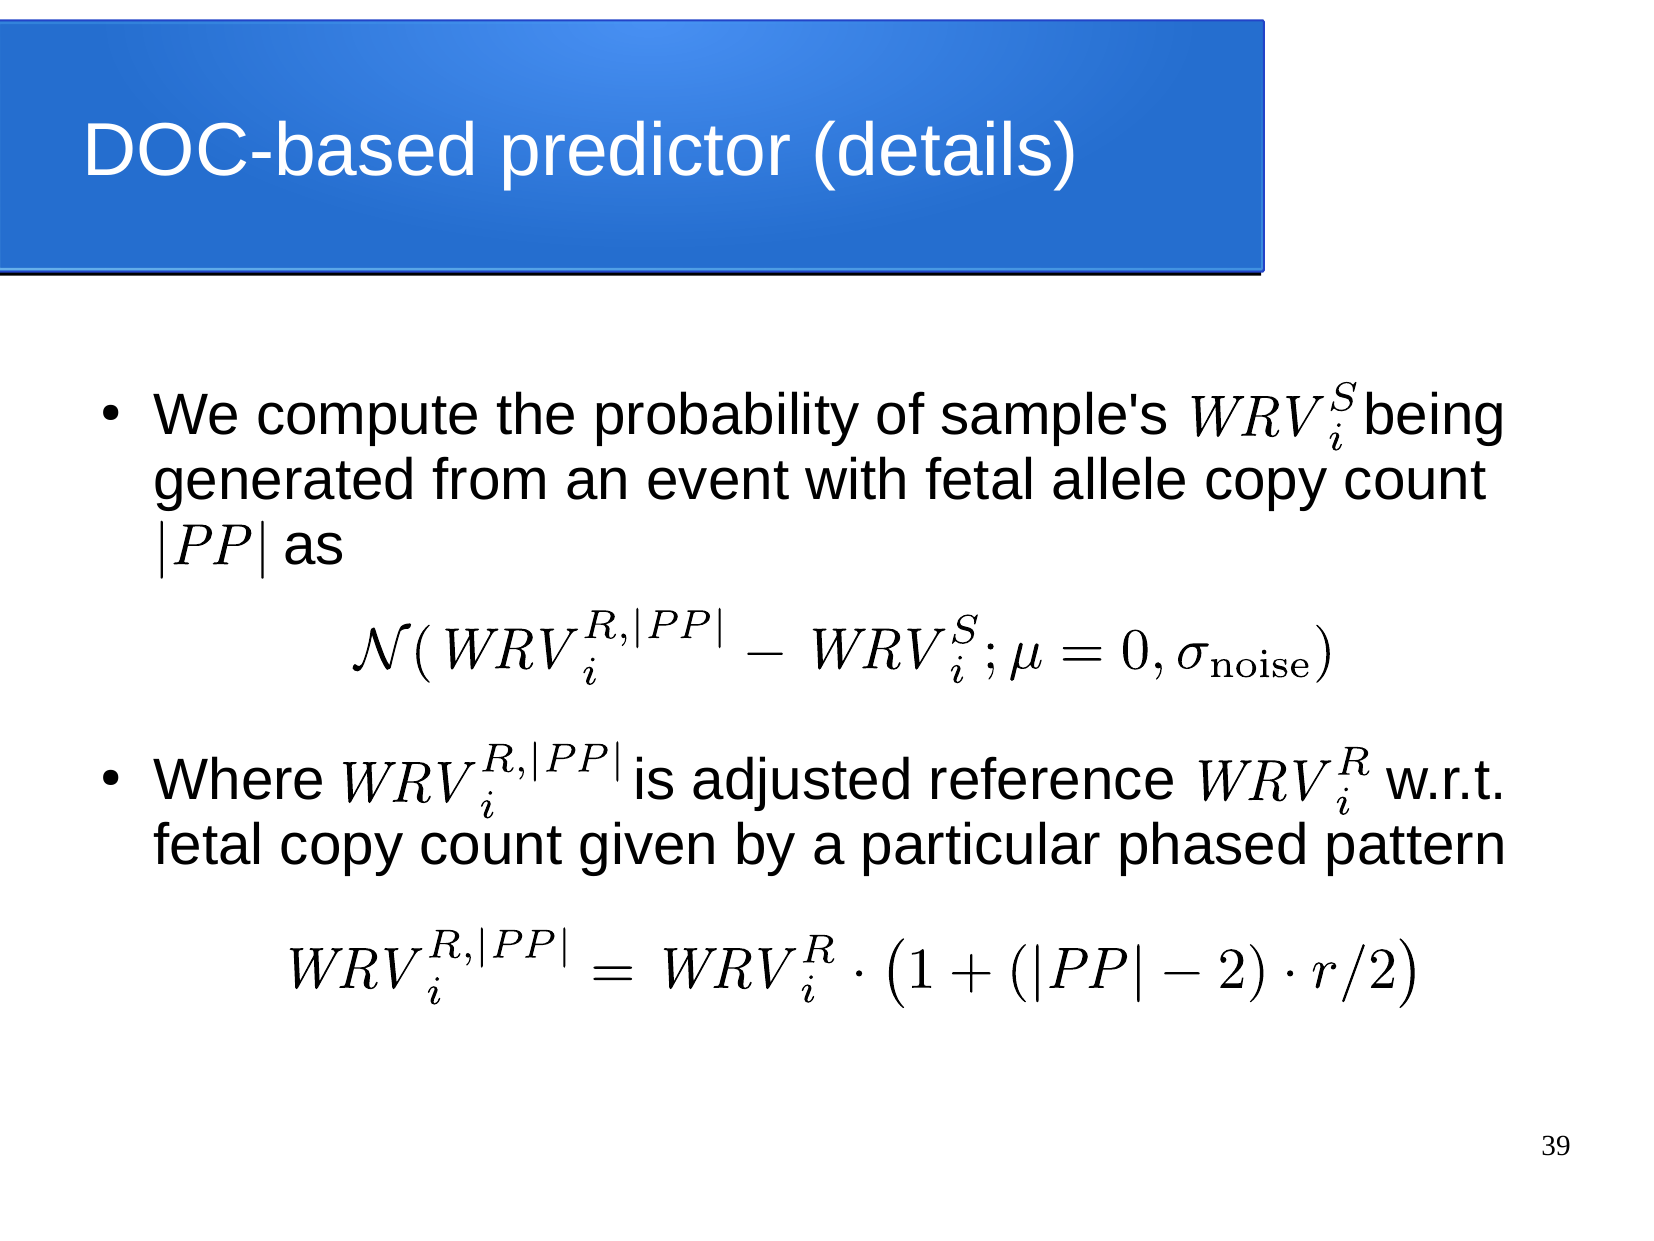

# DOC-based predictor (details)
We compute the probability of sample's being generated from an event with fetal allele copy count as
Where is adjusted reference w.r.t. fetal copy count given by a particular phased pattern
39